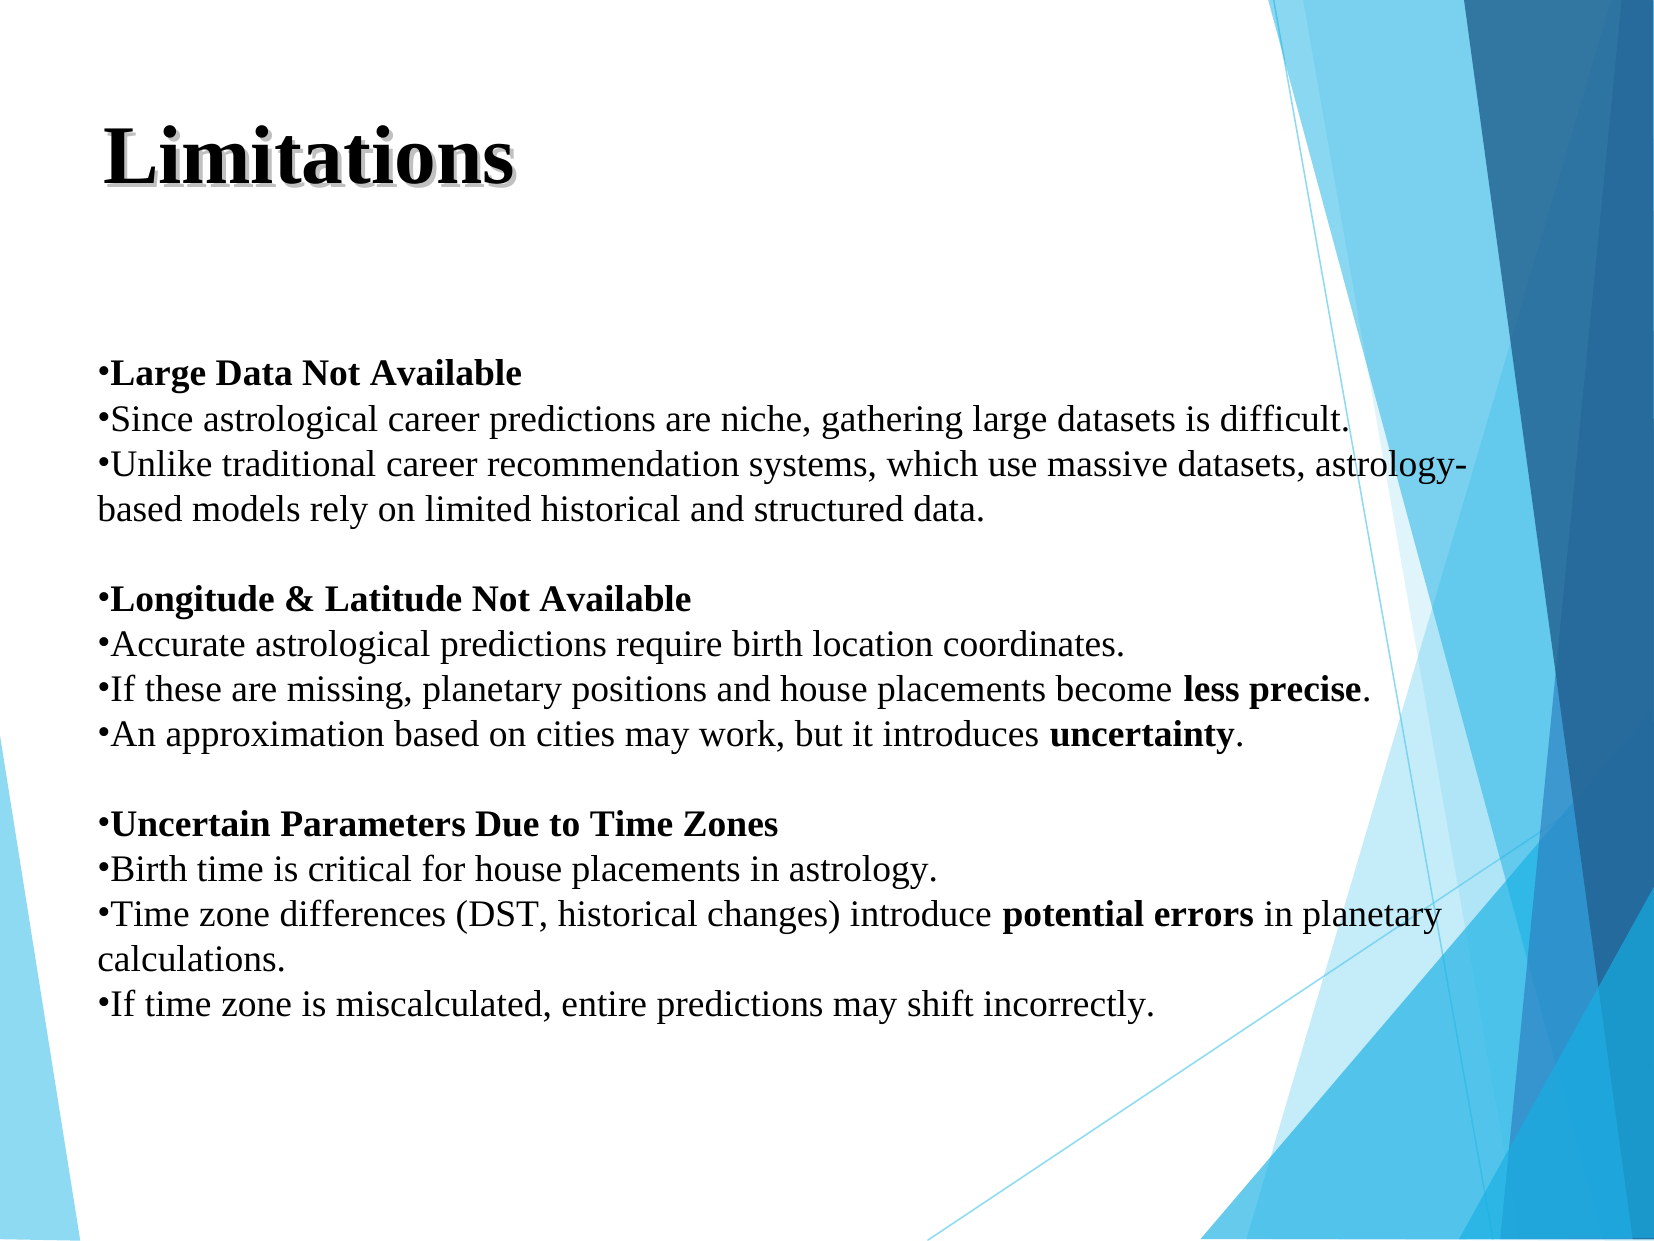

Limitations
Large Data Not Available
Since astrological career predictions are niche, gathering large datasets is difficult.
Unlike traditional career recommendation systems, which use massive datasets, astrology-based models rely on limited historical and structured data.
Longitude & Latitude Not Available
Accurate astrological predictions require birth location coordinates.
If these are missing, planetary positions and house placements become less precise.
An approximation based on cities may work, but it introduces uncertainty.
Uncertain Parameters Due to Time Zones
Birth time is critical for house placements in astrology.
Time zone differences (DST, historical changes) introduce potential errors in planetary calculations.
If time zone is miscalculated, entire predictions may shift incorrectly.